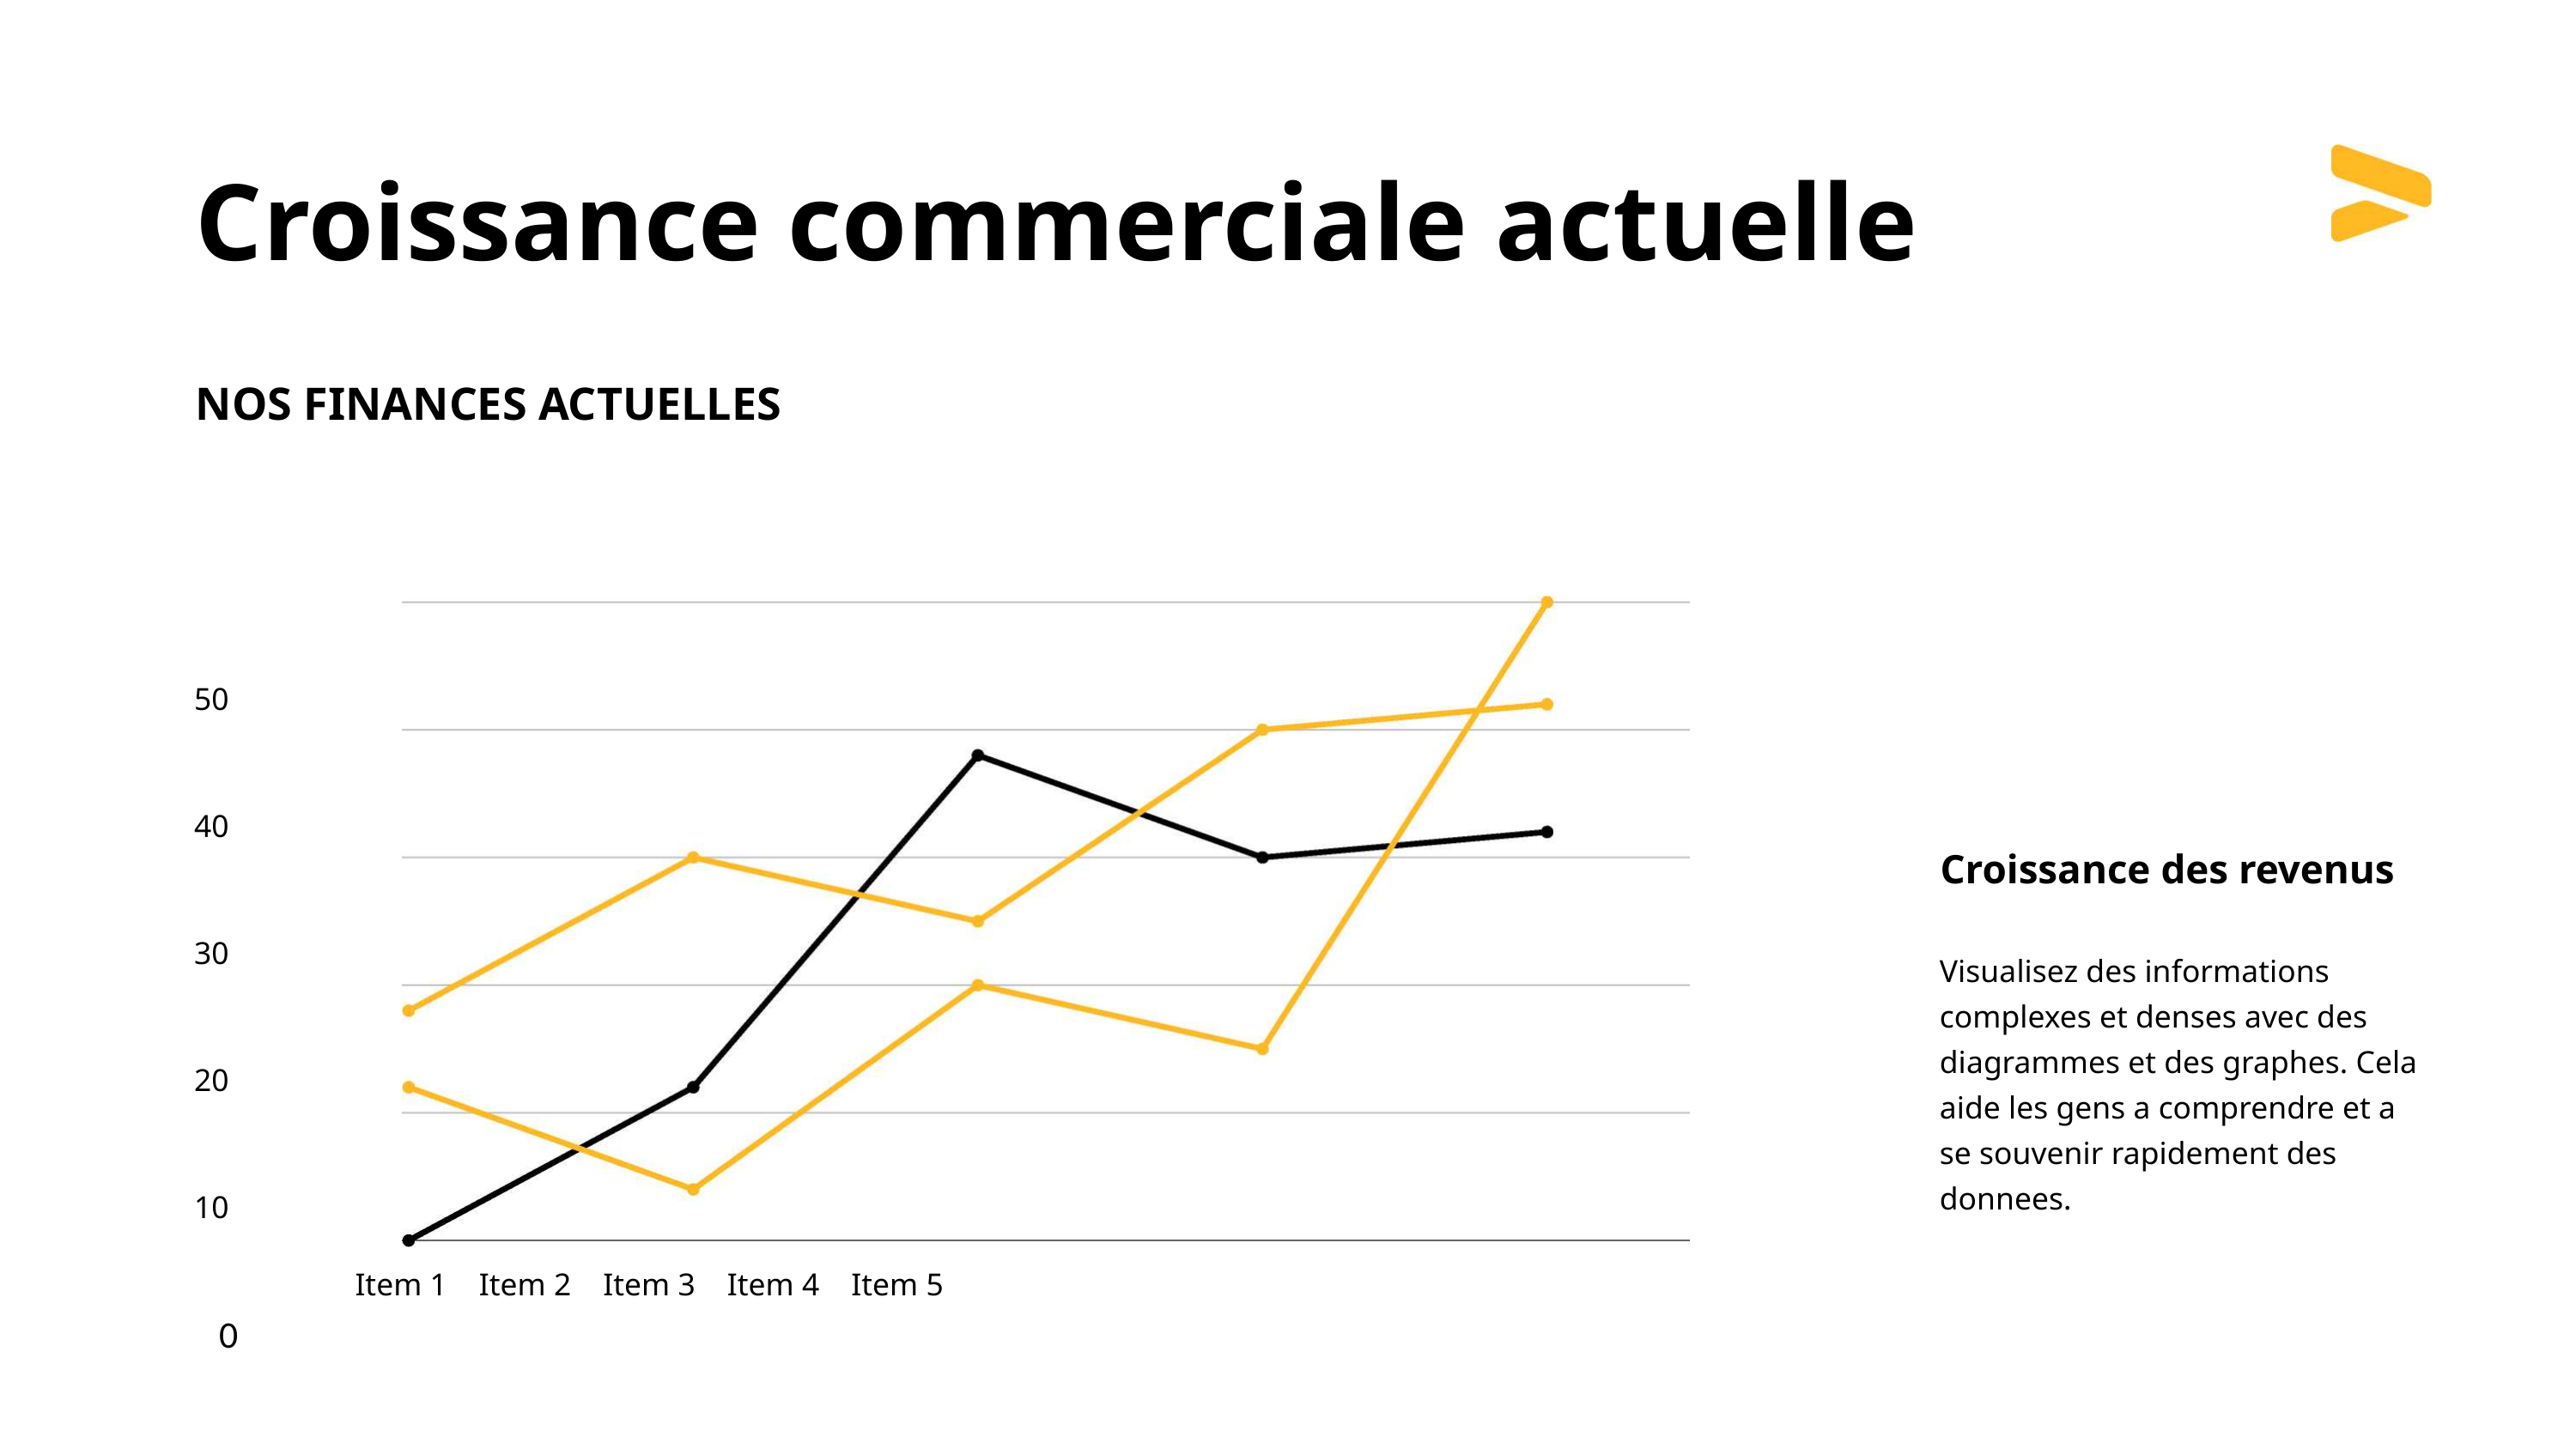

Croissance commerciale actuelle
NOS FINANCES ACTUELLES
50
40
30
20
10
Croissance des revenus
Visualisez des informations complexes et denses avec des diagrammes et des graphes. Cela aide les gens a comprendre et a se souvenir rapidement des donnees.
0
Item 1 Item 2 Item 3 Item 4 Item 5